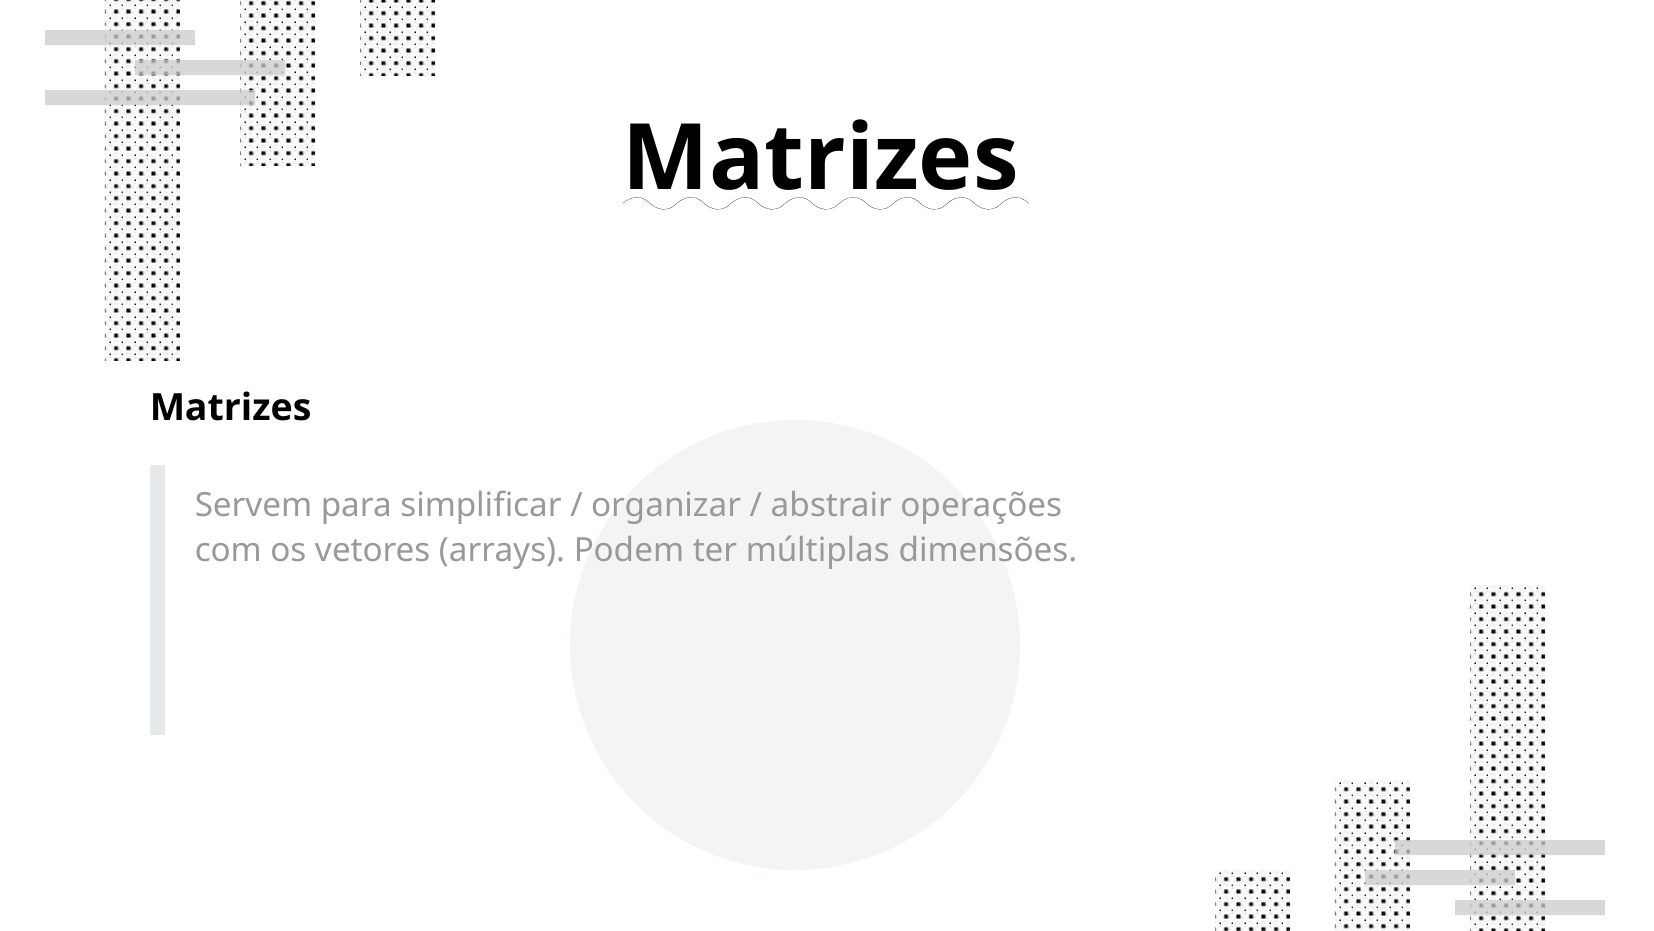

# Matrizes
Matrizes
Servem para simplificar / organizar / abstrair operações com os vetores (arrays). Podem ter múltiplas dimensões.